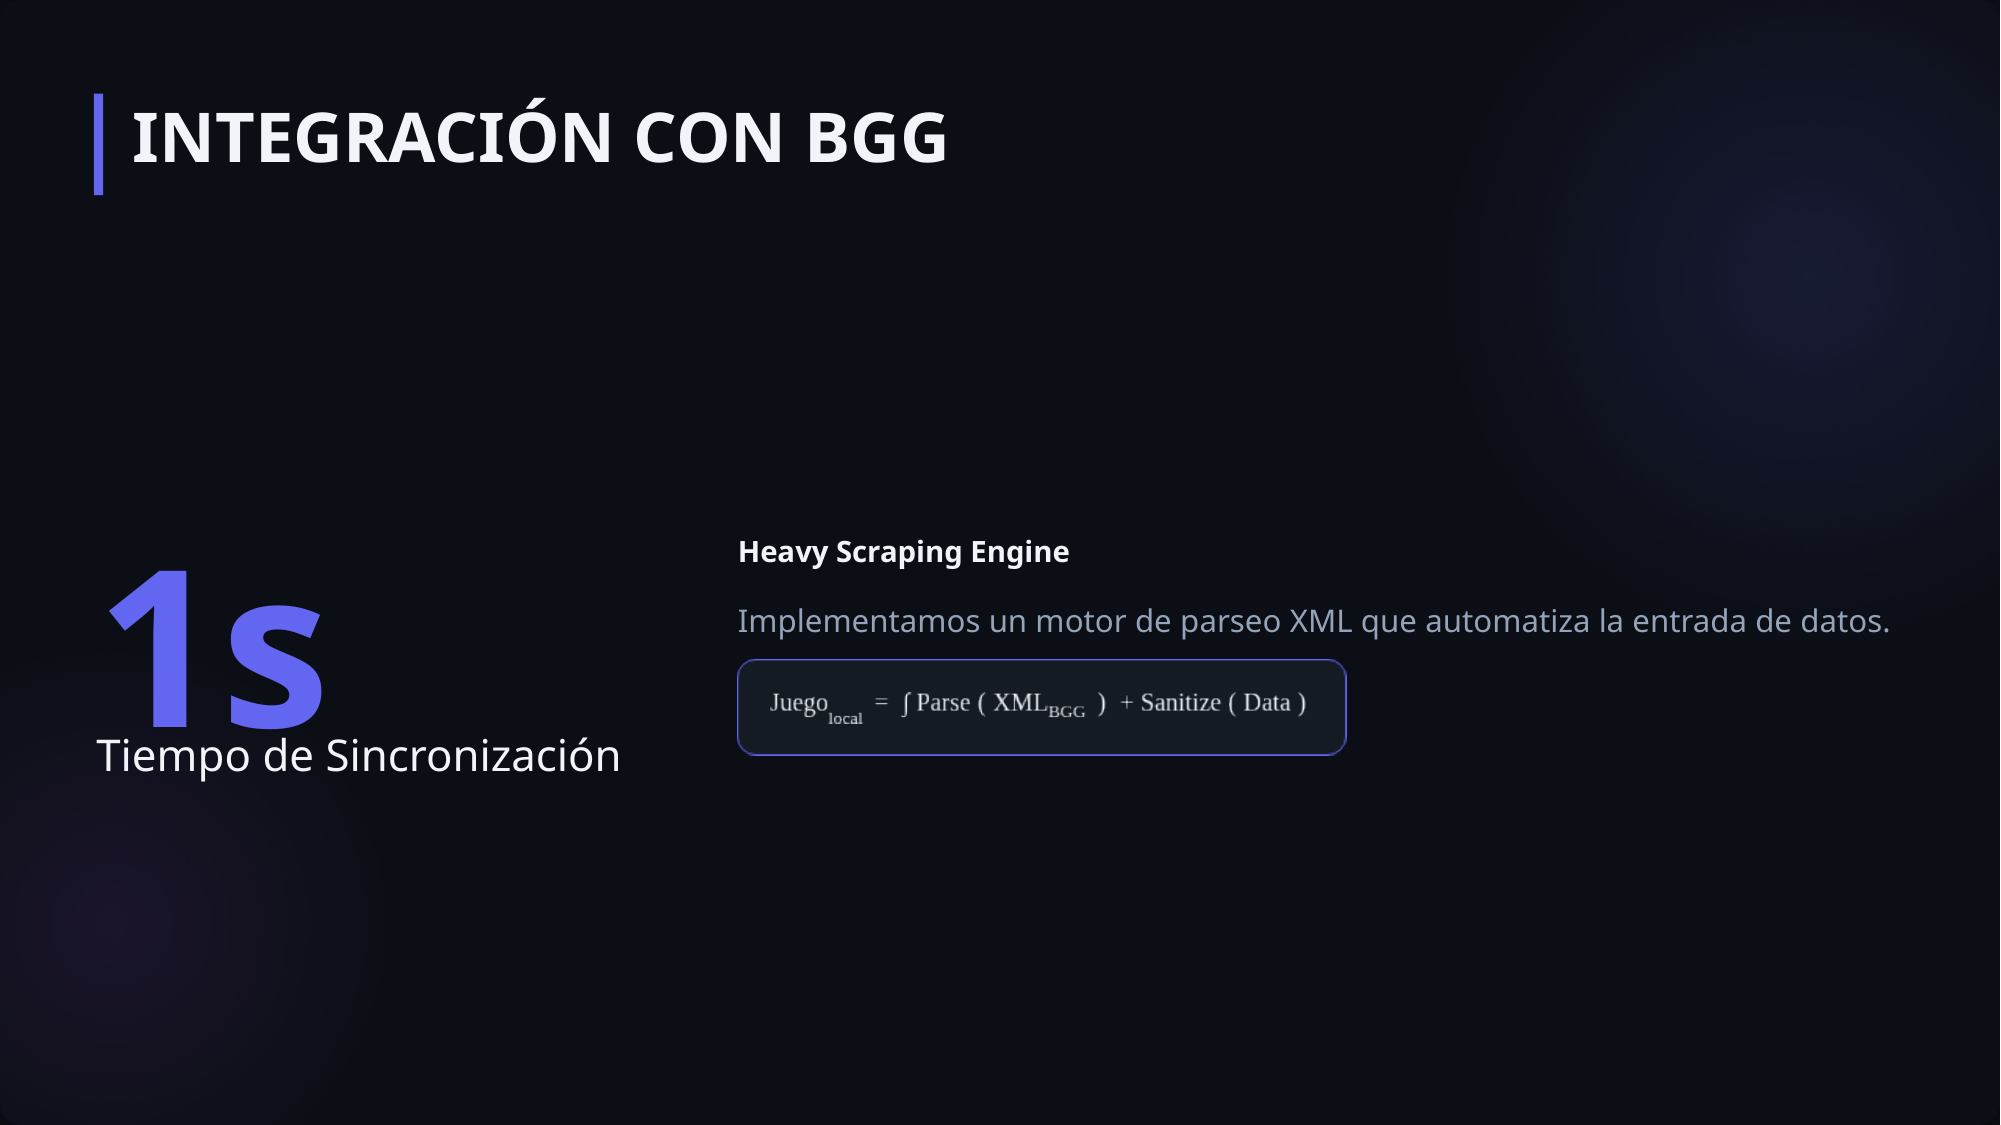

INTEGRACIÓN CON BGG
1s
Heavy Scraping Engine
Implementamos un motor de parseo XML que automatiza la entrada de datos.
Tiempo de Sincronización